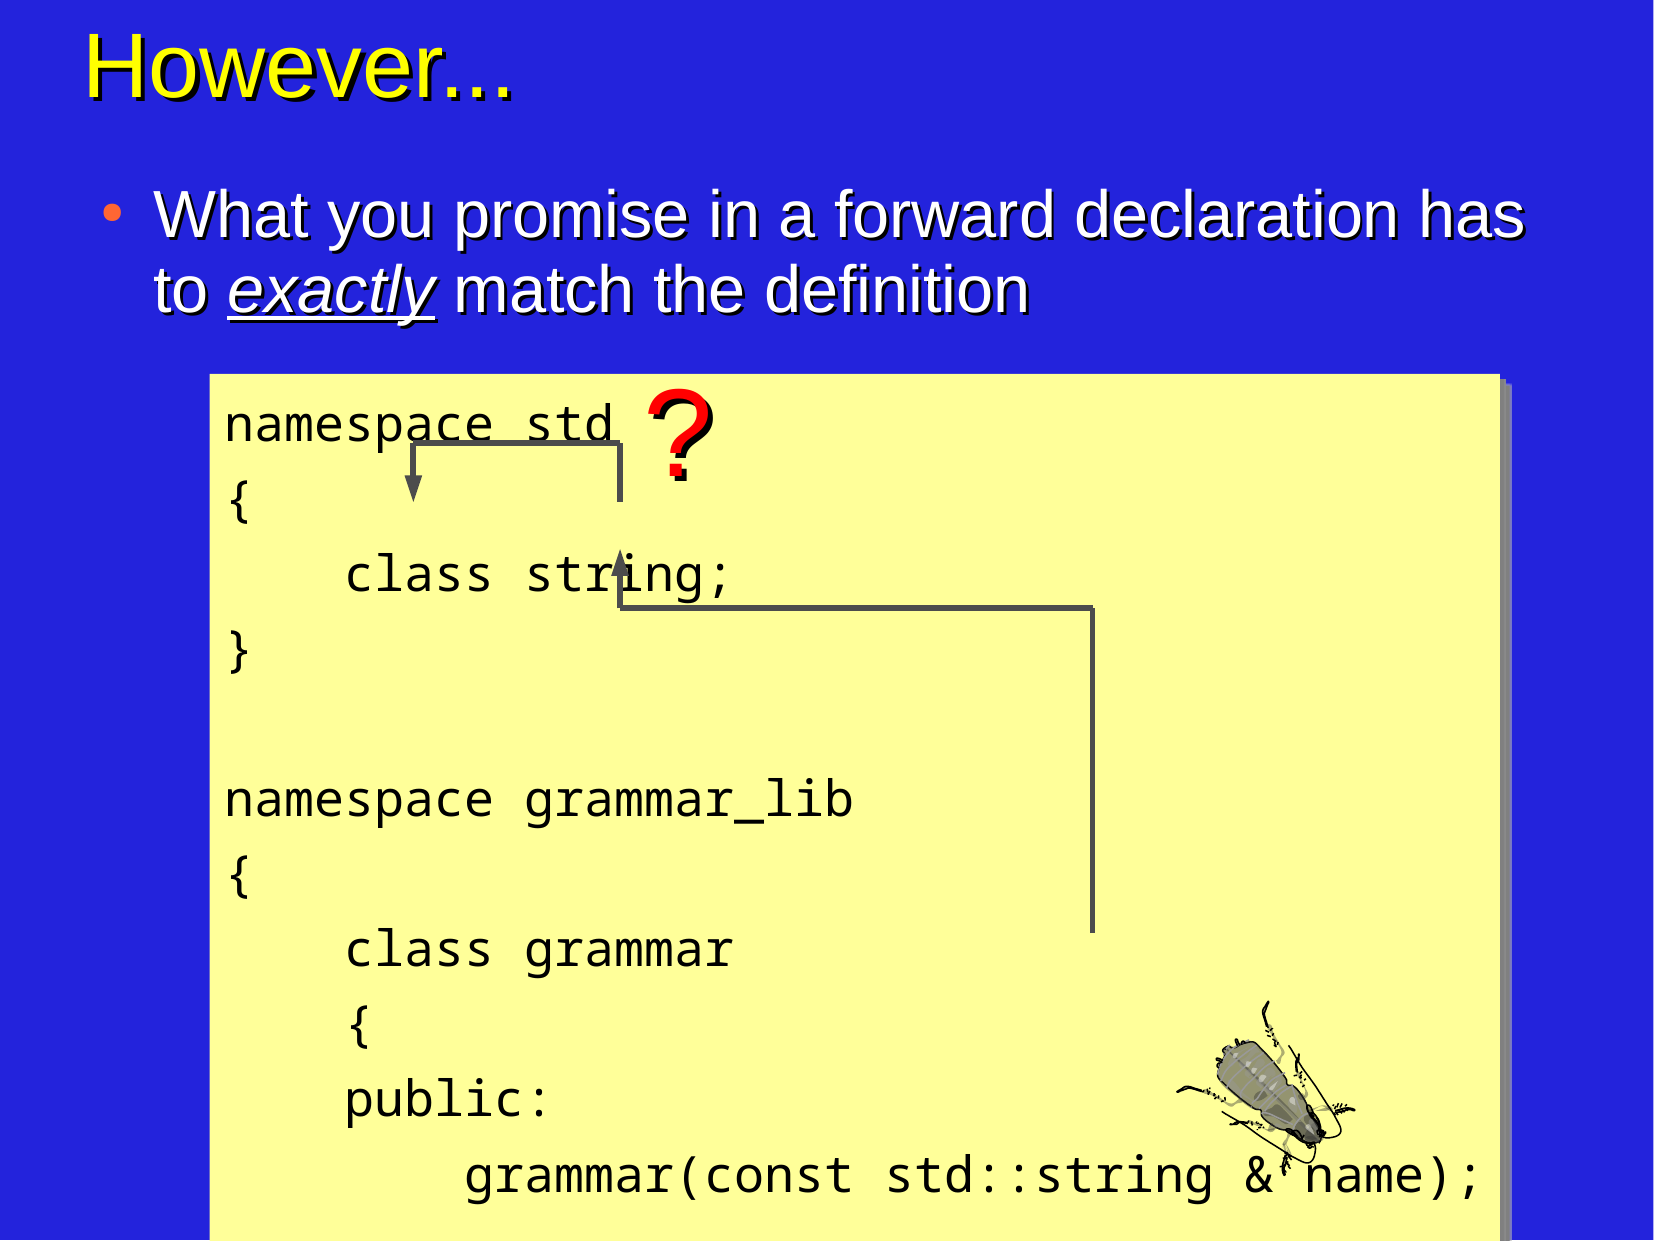

# However...
What you promise in a forward declaration has to exactly match the definition
?
namespace std
{
 class string;
}
namespace grammar_lib
{
 class grammar
 {
 public:
 grammar(const std::string & name);
 ...
 };
}